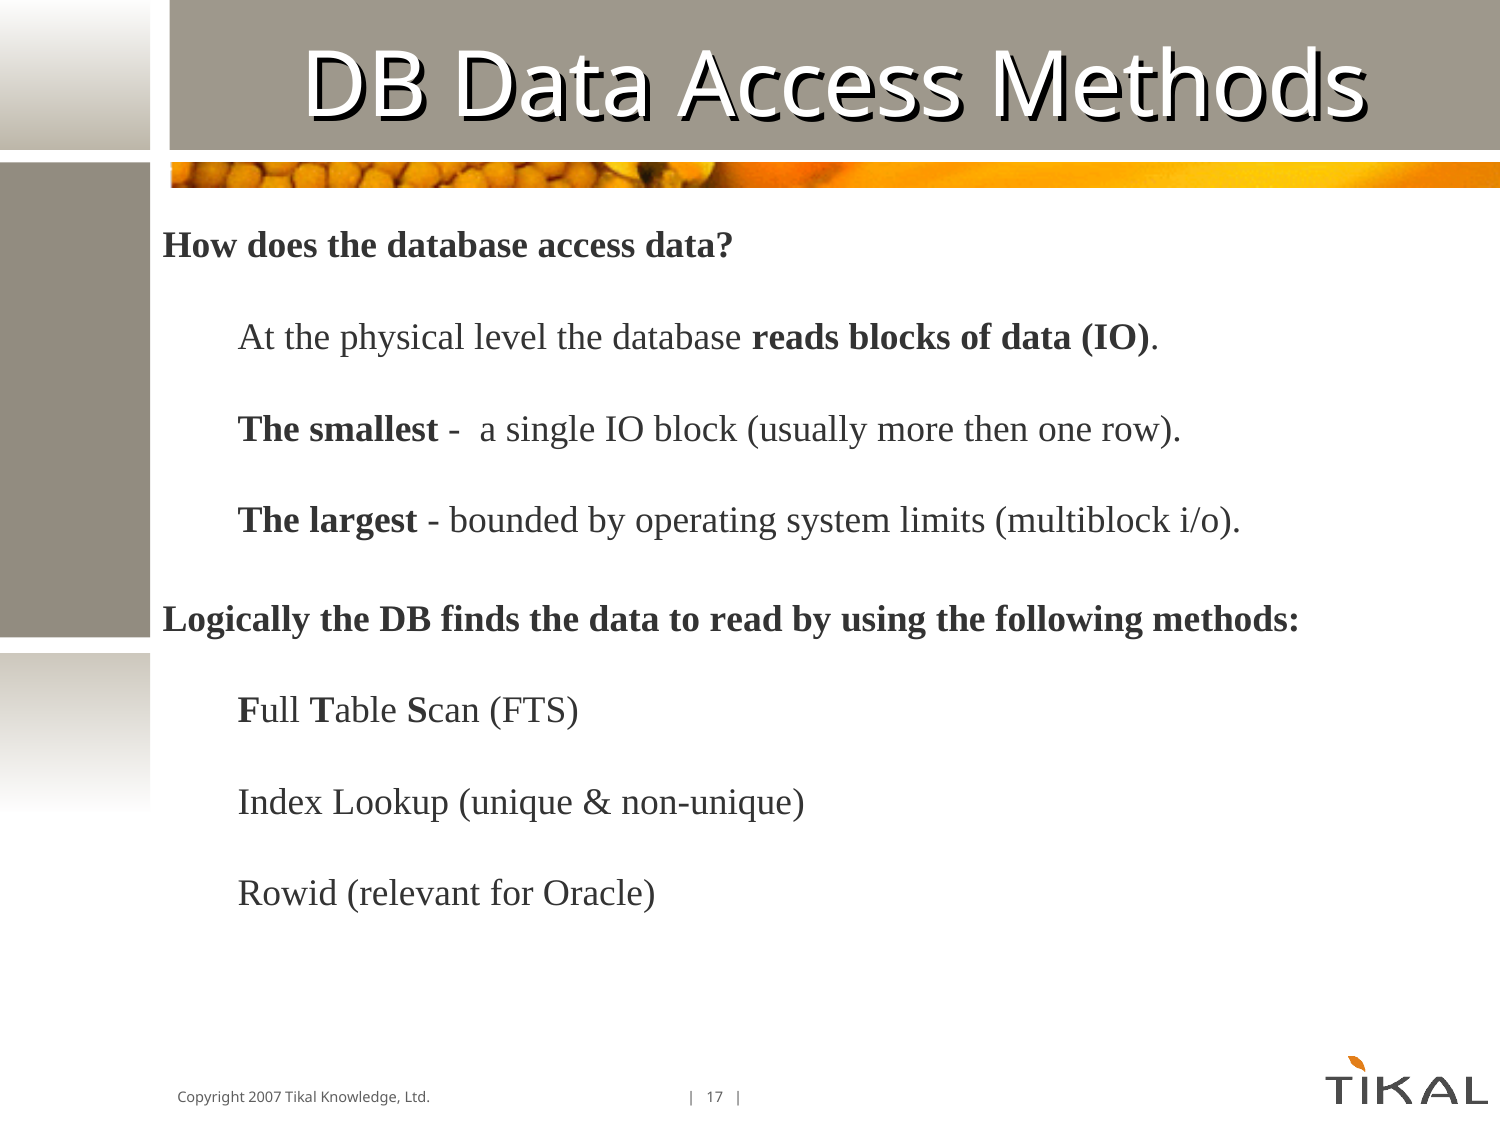

# DB Data Access Methods
How does the database access data?
At the physical level the database reads blocks of data (IO).
The smallest - a single IO block (usually more then one row).
The largest - bounded by operating system limits (multiblock i/o).
Logically the DB finds the data to read by using the following methods:
Full Table Scan (FTS)
Index Lookup (unique & non-unique)
Rowid (relevant for Oracle)